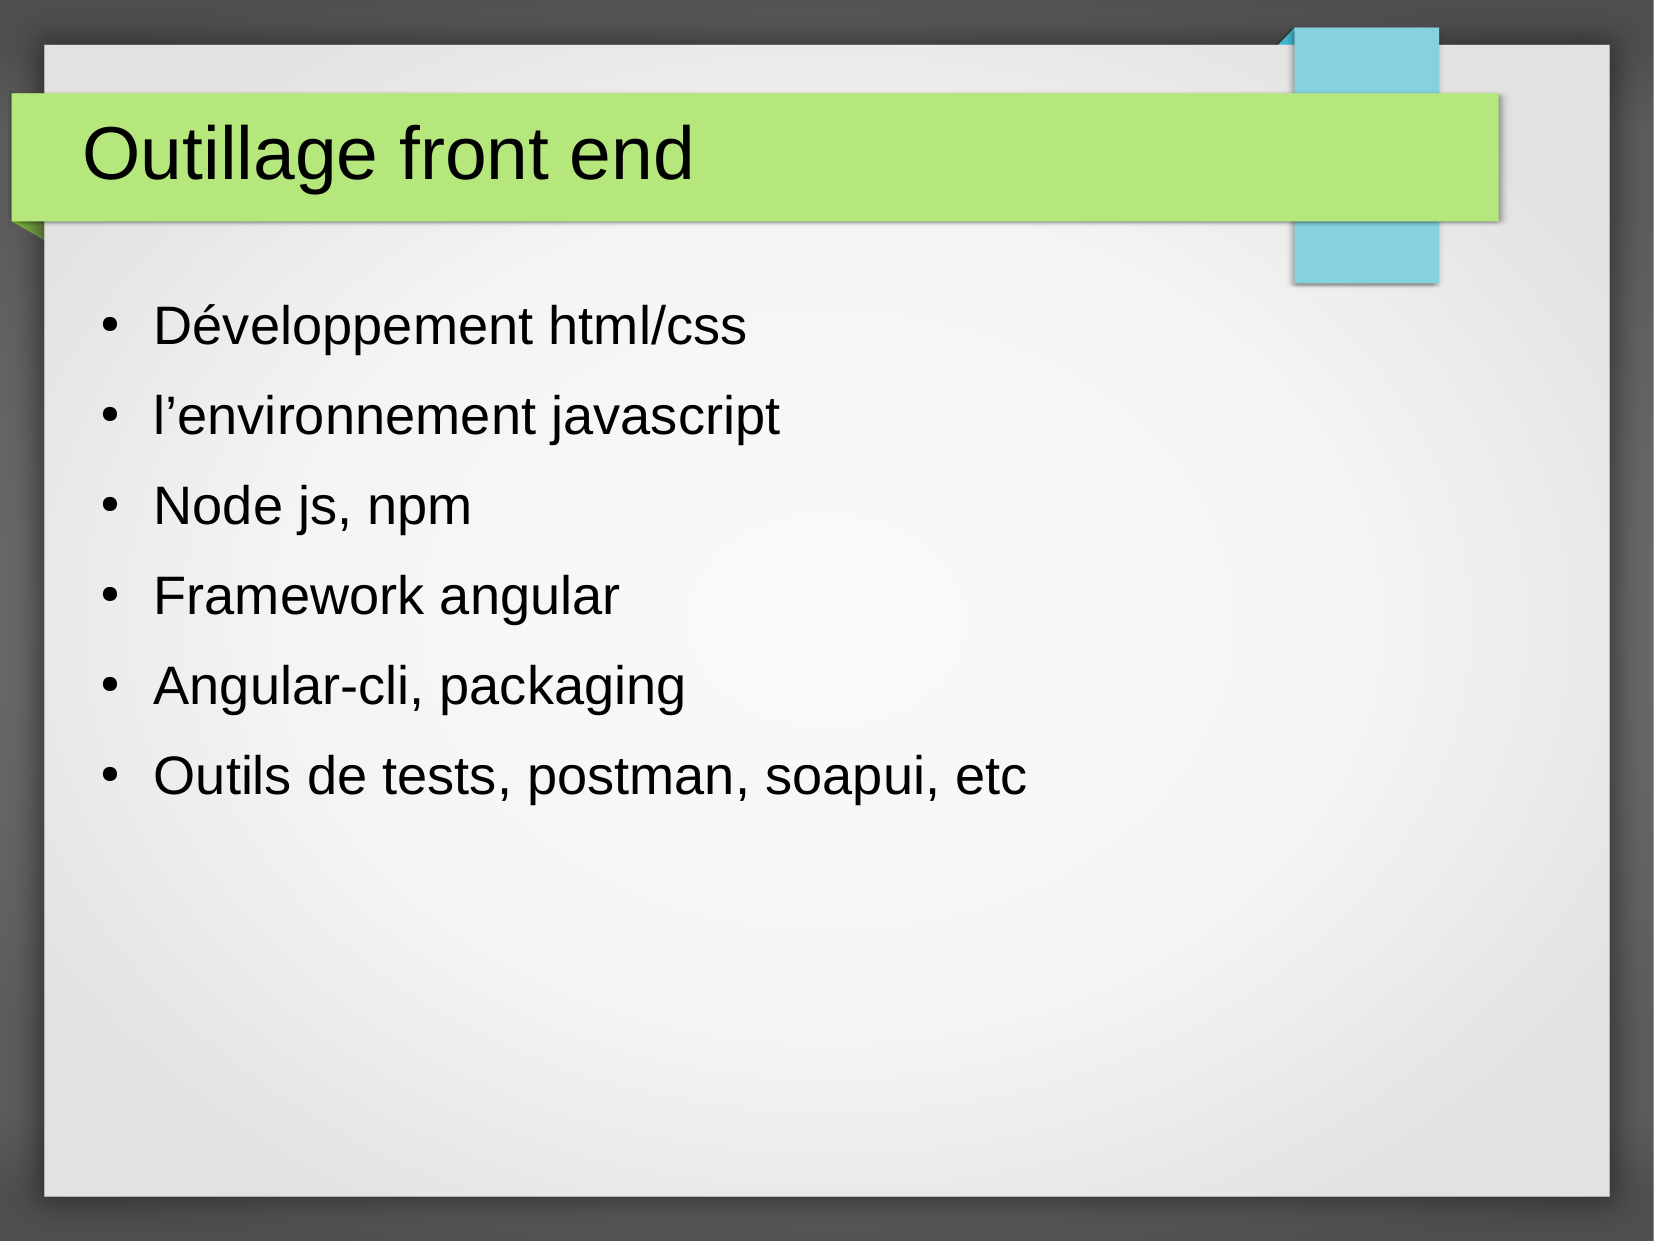

# Outillage front end
Développement html/css
l’environnement javascript
Node js, npm
Framework angular
Angular-cli, packaging
Outils de tests, postman, soapui, etc